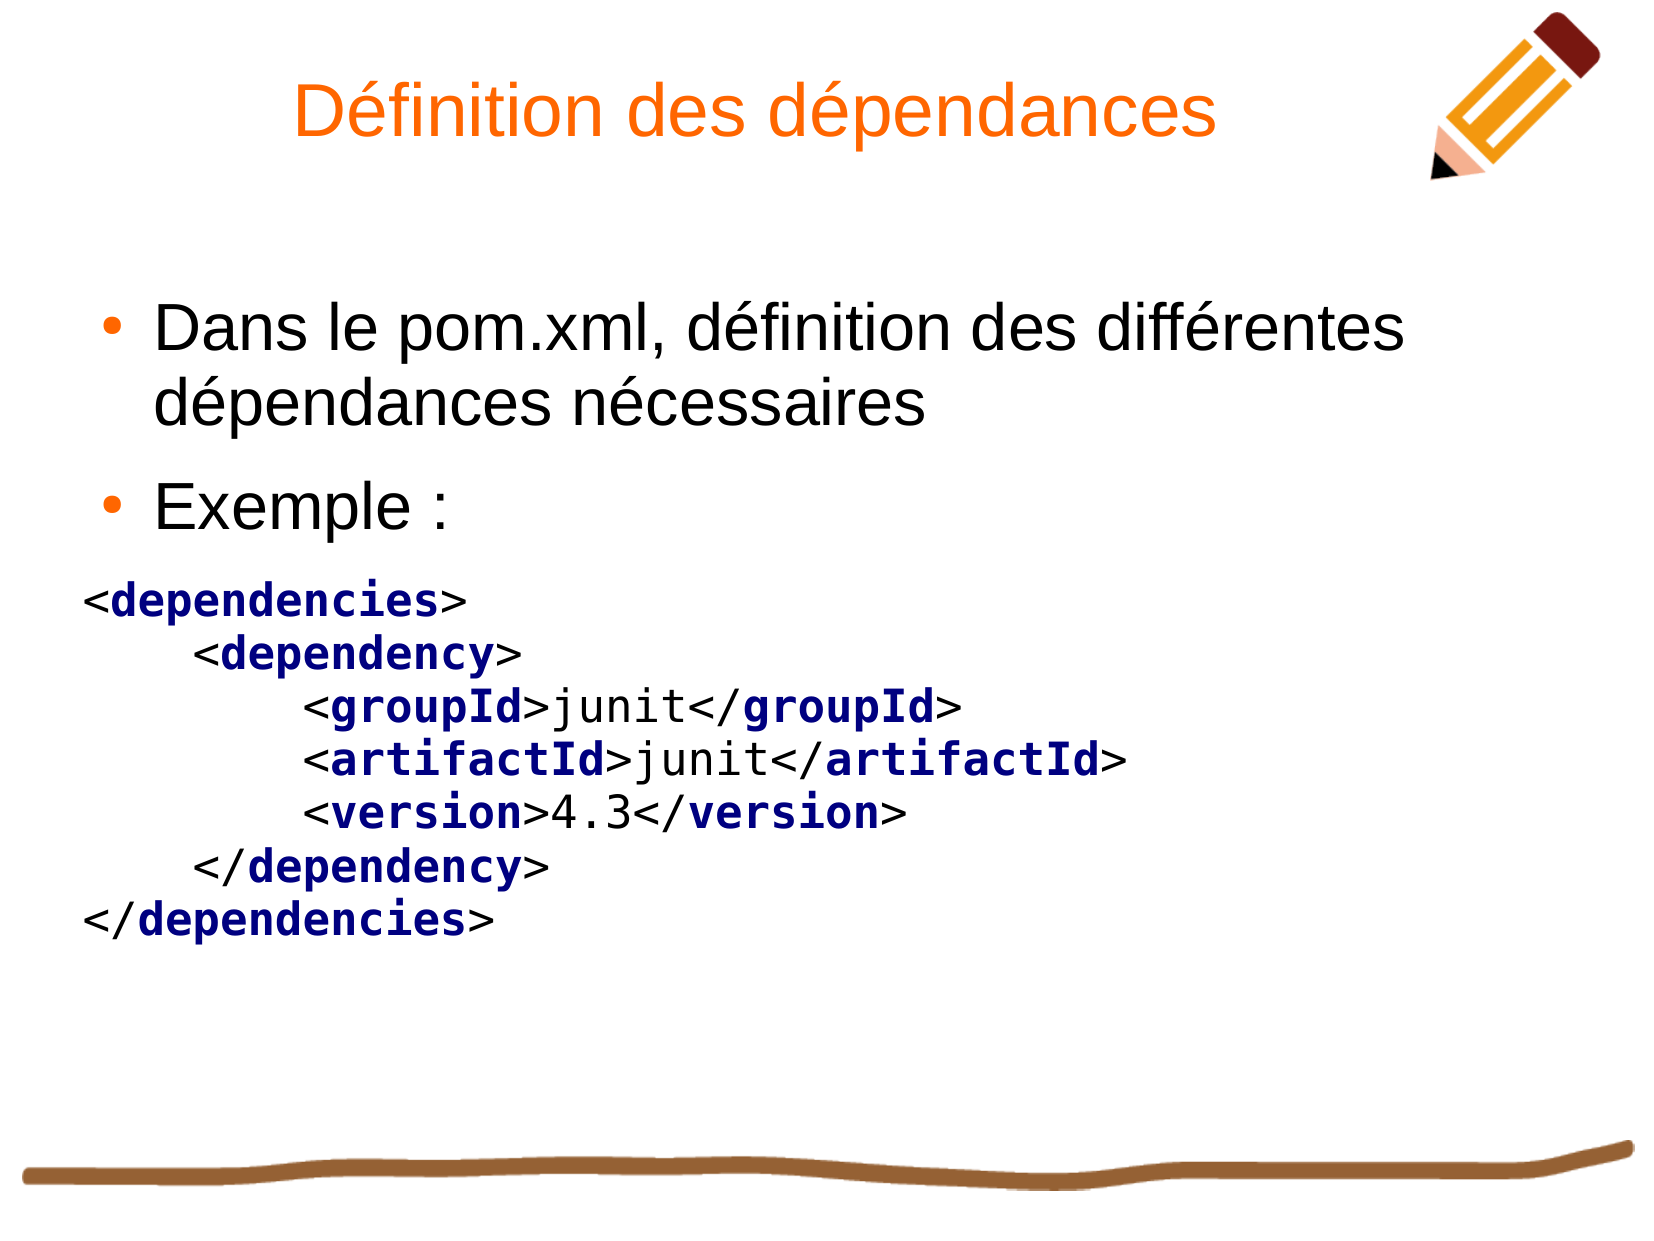

# Définition des dépendances
Dans le pom.xml, définition des différentes dépendances nécessaires
Exemple :
<dependencies>
 <dependency>
 <groupId>junit</groupId>
 <artifactId>junit</artifactId>
 <version>4.3</version>
 </dependency>
</dependencies>